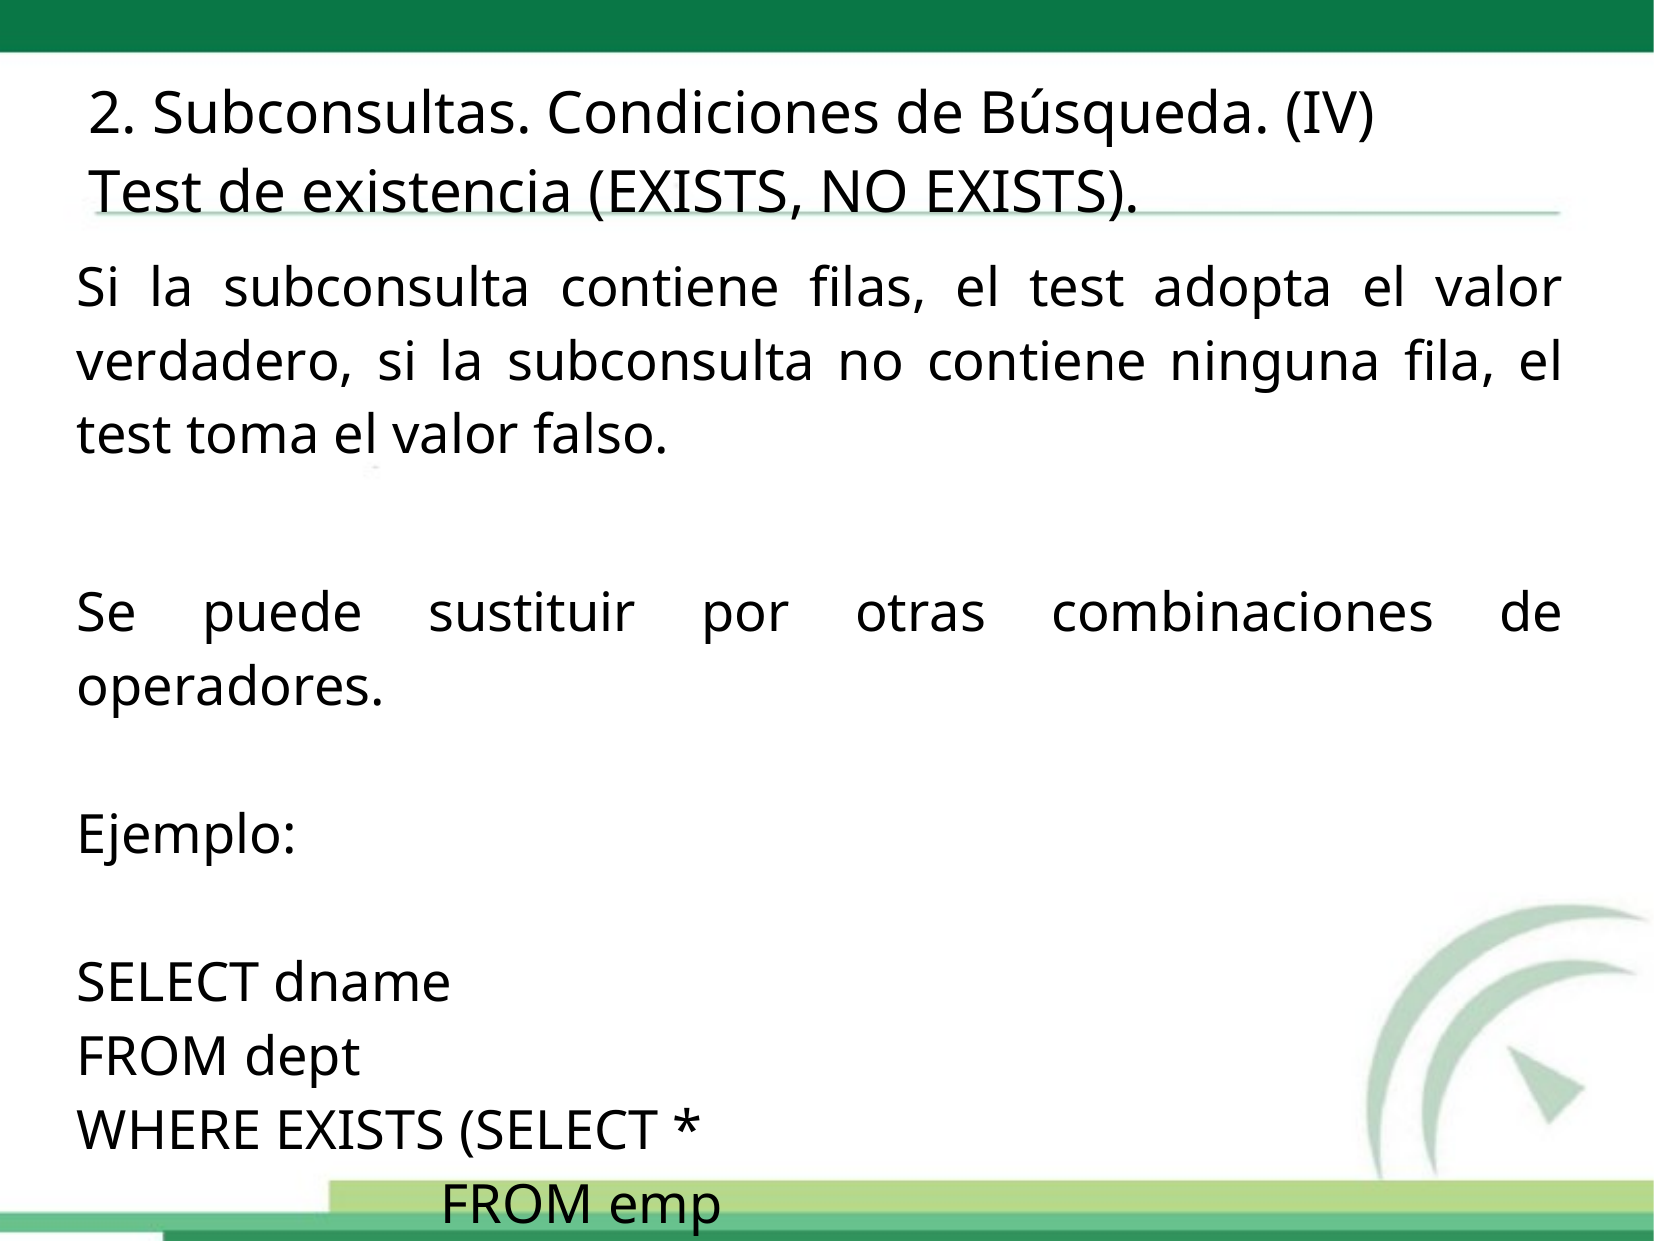

# 2. Subconsultas. Condiciones de Búsqueda. (IV) Test de existencia (EXISTS, NO EXISTS).
Si la subconsulta contiene filas, el test adopta el valor verdadero, si la subconsulta no contiene ninguna fila, el test toma el valor falso.
Se puede sustituir por otras combinaciones de operadores.
Ejemplo:
SELECT dname
FROM dept
WHERE EXISTS (SELECT *
 FROM emp
 WHERE emp.deptno = dept.deptno);